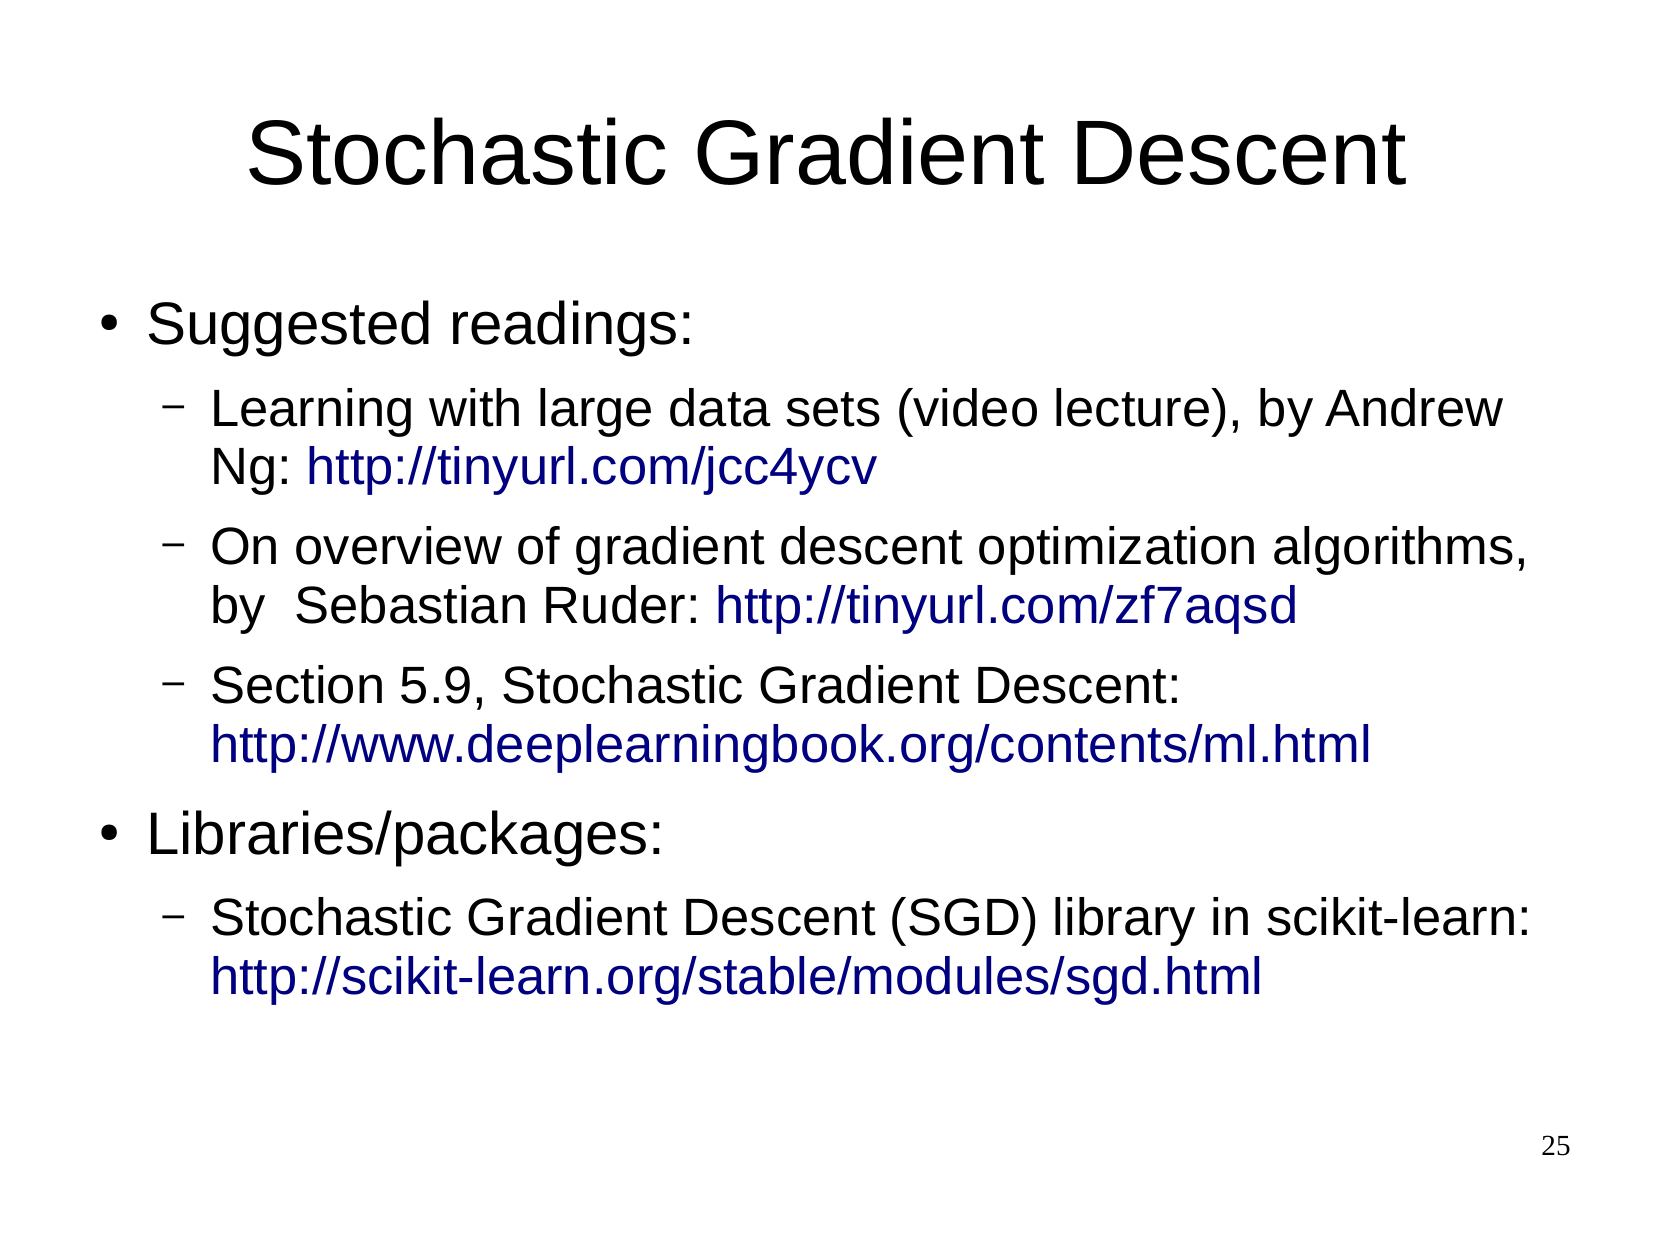

# Stochastic Gradient Descent
Suggested readings:
Learning with large data sets (video lecture), by Andrew Ng: http://tinyurl.com/jcc4ycv
On overview of gradient descent optimization algorithms, by Sebastian Ruder: http://tinyurl.com/zf7aqsd
Section 5.9, Stochastic Gradient Descent: http://www.deeplearningbook.org/contents/ml.html
Libraries/packages:
Stochastic Gradient Descent (SGD) library in scikit-learn: http://scikit-learn.org/stable/modules/sgd.html
25